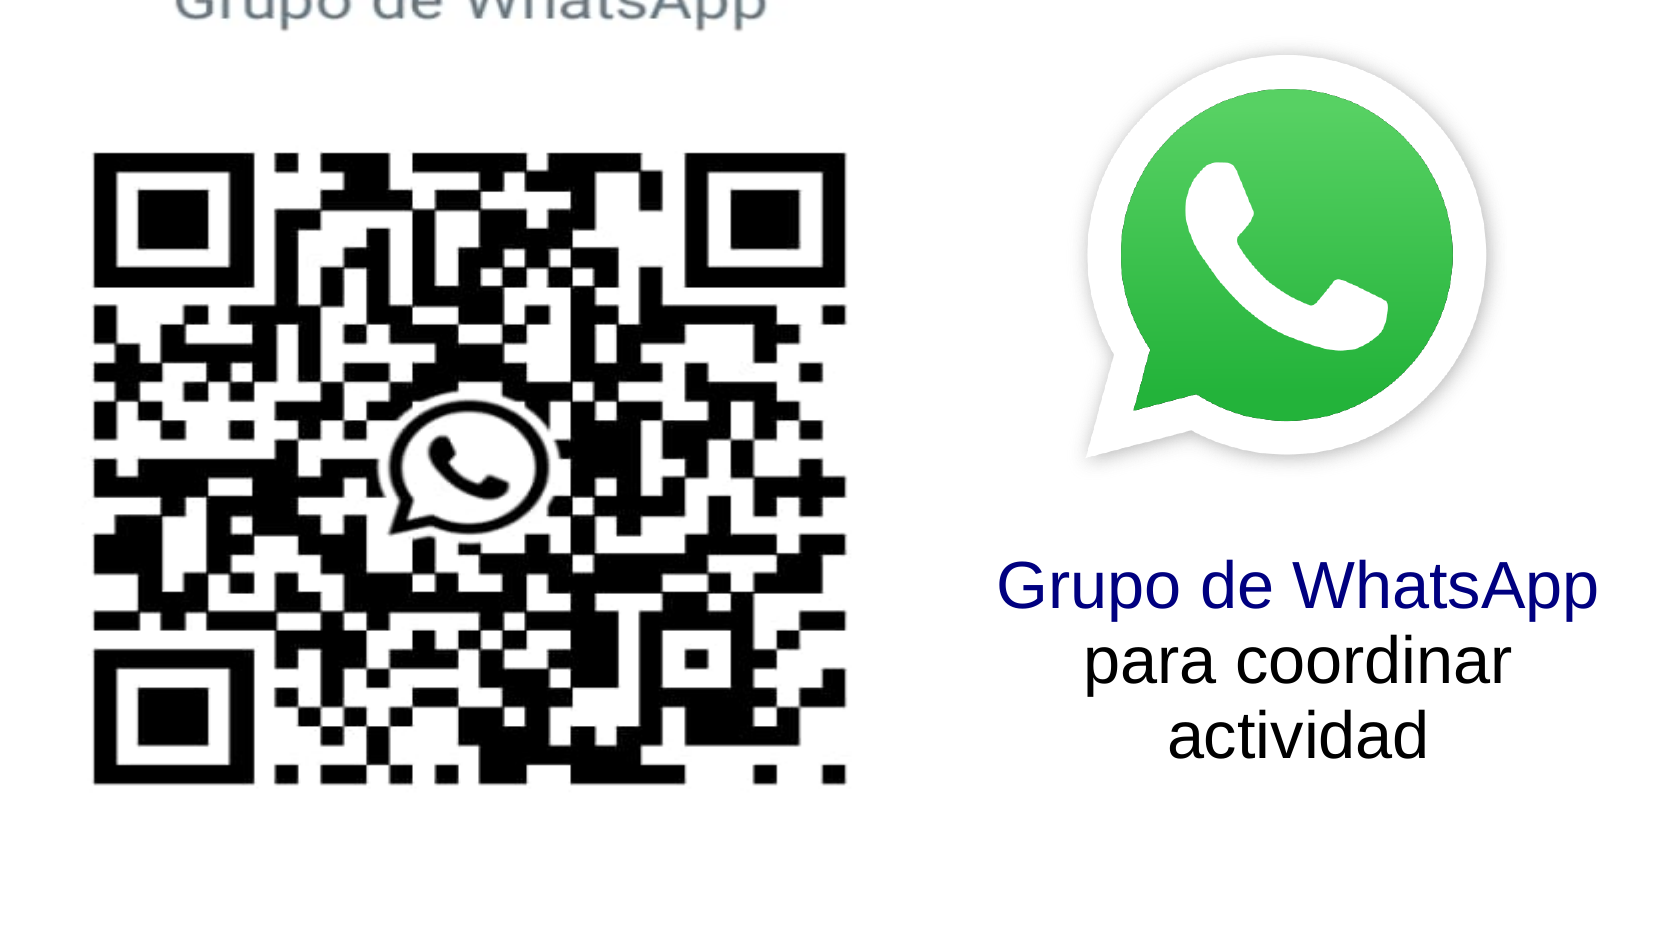

# Grupo de WhatsApp para coordinar actividad